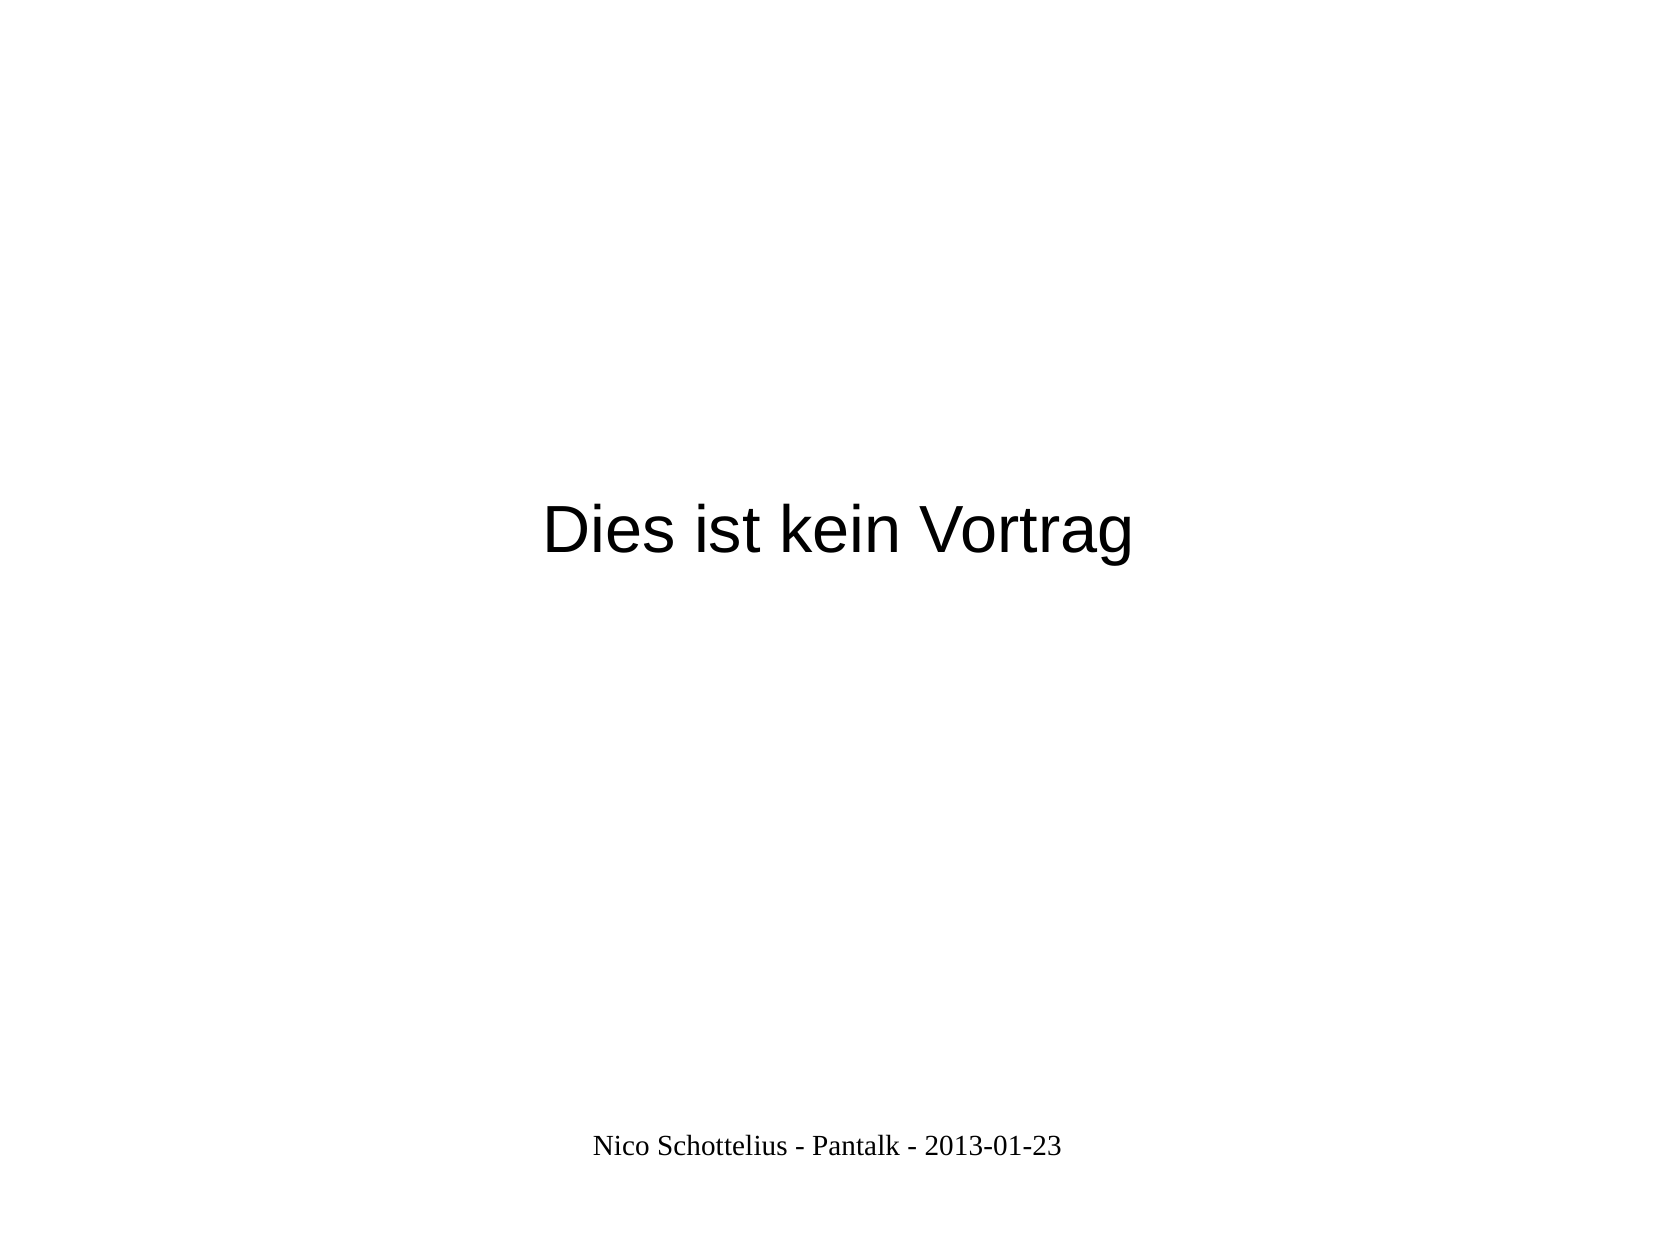

# Dies ist kein Vortrag
Nico Schottelius - Pantalk - 2013-01-23